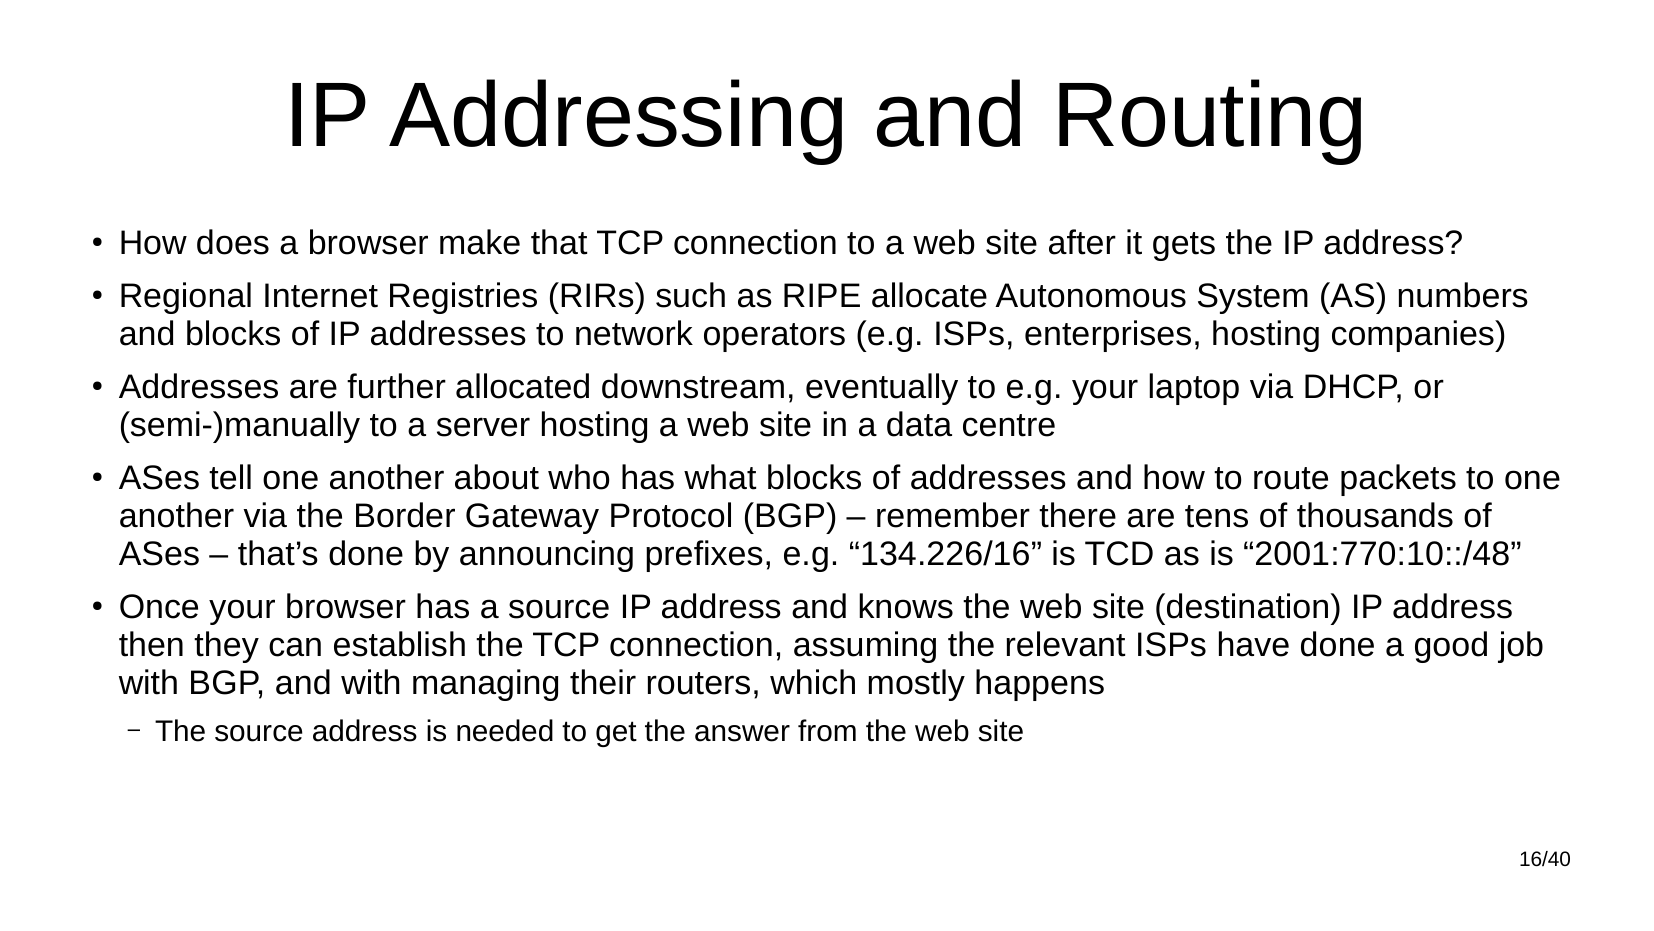

# IP Addressing and Routing
How does a browser make that TCP connection to a web site after it gets the IP address?
Regional Internet Registries (RIRs) such as RIPE allocate Autonomous System (AS) numbers and blocks of IP addresses to network operators (e.g. ISPs, enterprises, hosting companies)
Addresses are further allocated downstream, eventually to e.g. your laptop via DHCP, or (semi-)manually to a server hosting a web site in a data centre
ASes tell one another about who has what blocks of addresses and how to route packets to one another via the Border Gateway Protocol (BGP) – remember there are tens of thousands of ASes – that’s done by announcing prefixes, e.g. “134.226/16” is TCD as is “2001:770:10::/48”
Once your browser has a source IP address and knows the web site (destination) IP address then they can establish the TCP connection, assuming the relevant ISPs have done a good job with BGP, and with managing their routers, which mostly happens
The source address is needed to get the answer from the web site
16